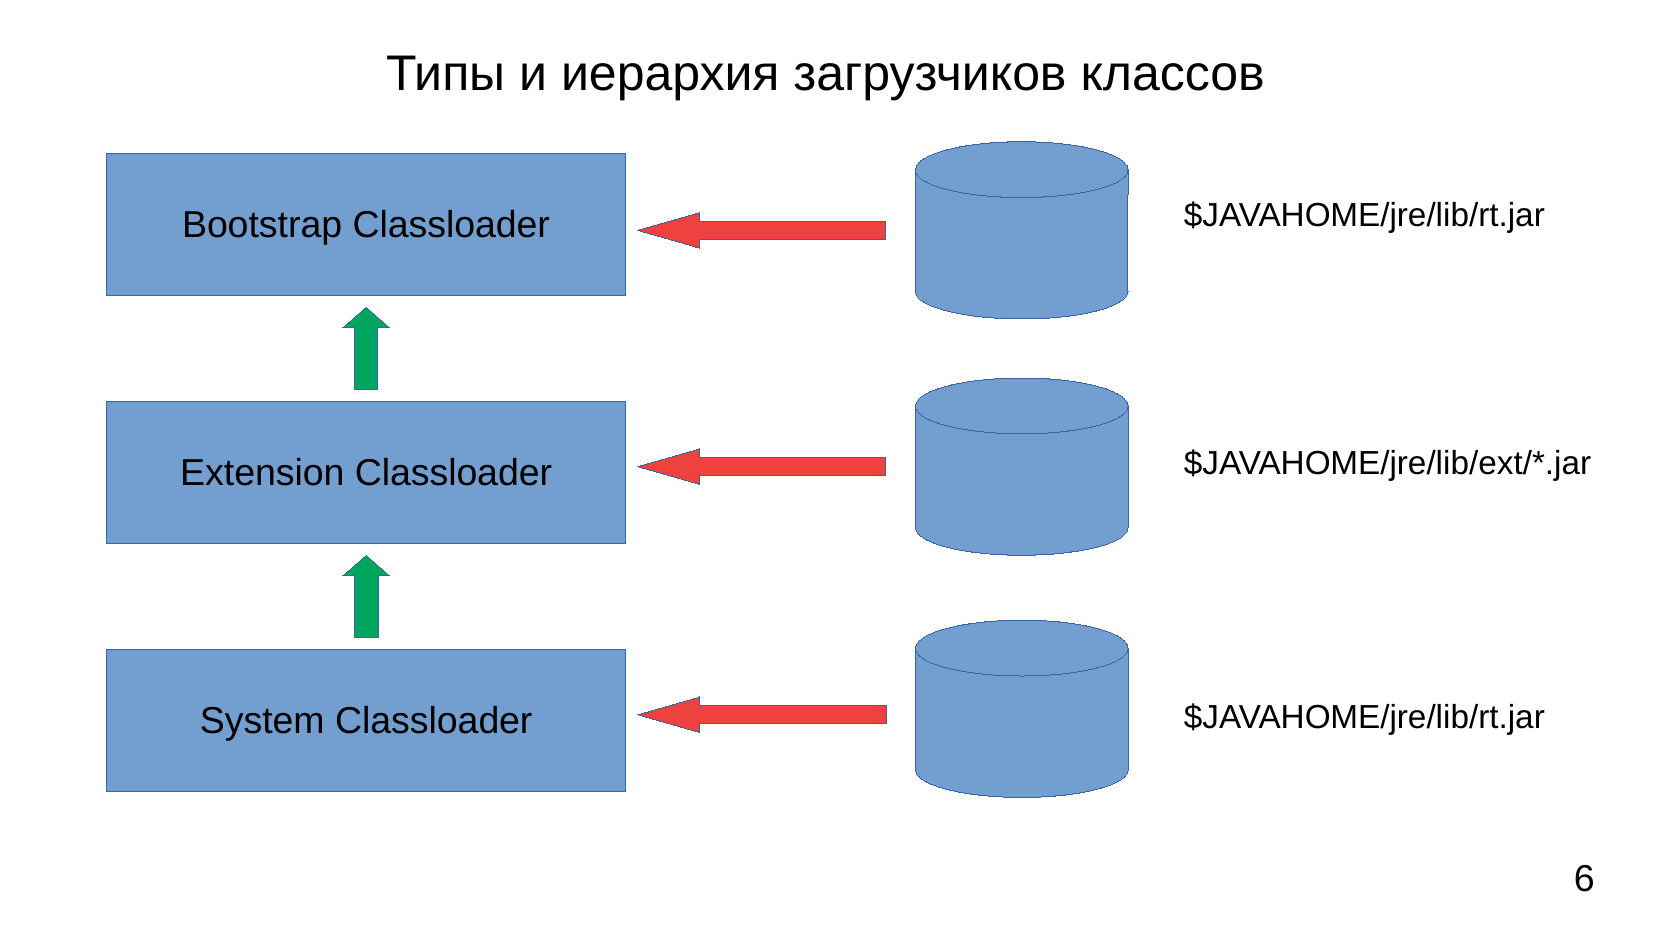

Типы и иерархия загрузчиков классов
Bootstrap Classloader
$JAVAHOME/jre/lib/rt.jar
Extension Classloader
$JAVAHOME/jre/lib/ext/*.jar
System Classloader
$JAVAHOME/jre/lib/rt.jar
6